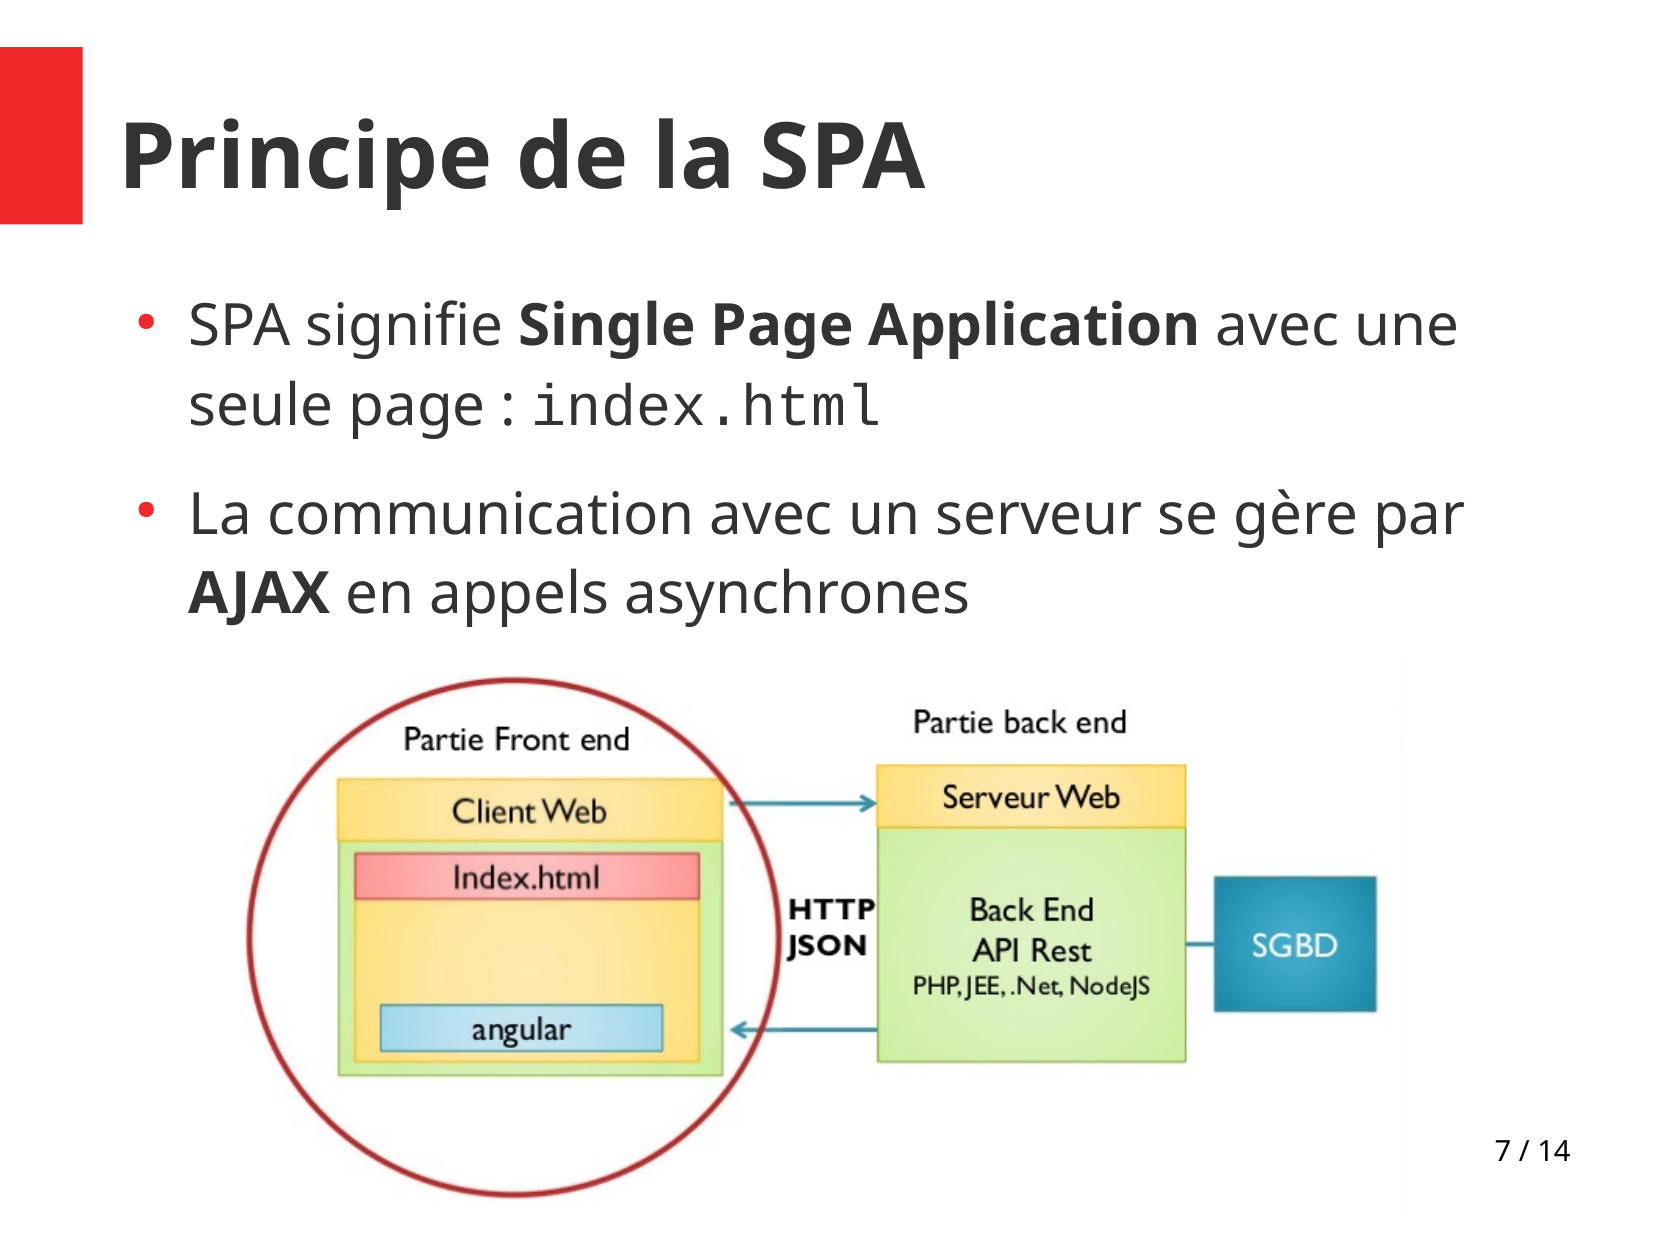

# Principe de la SPA
SPA signifie Single Page Application avec une seule page : index.html
La communication avec un serveur se gère par AJAX en appels asynchrones
7